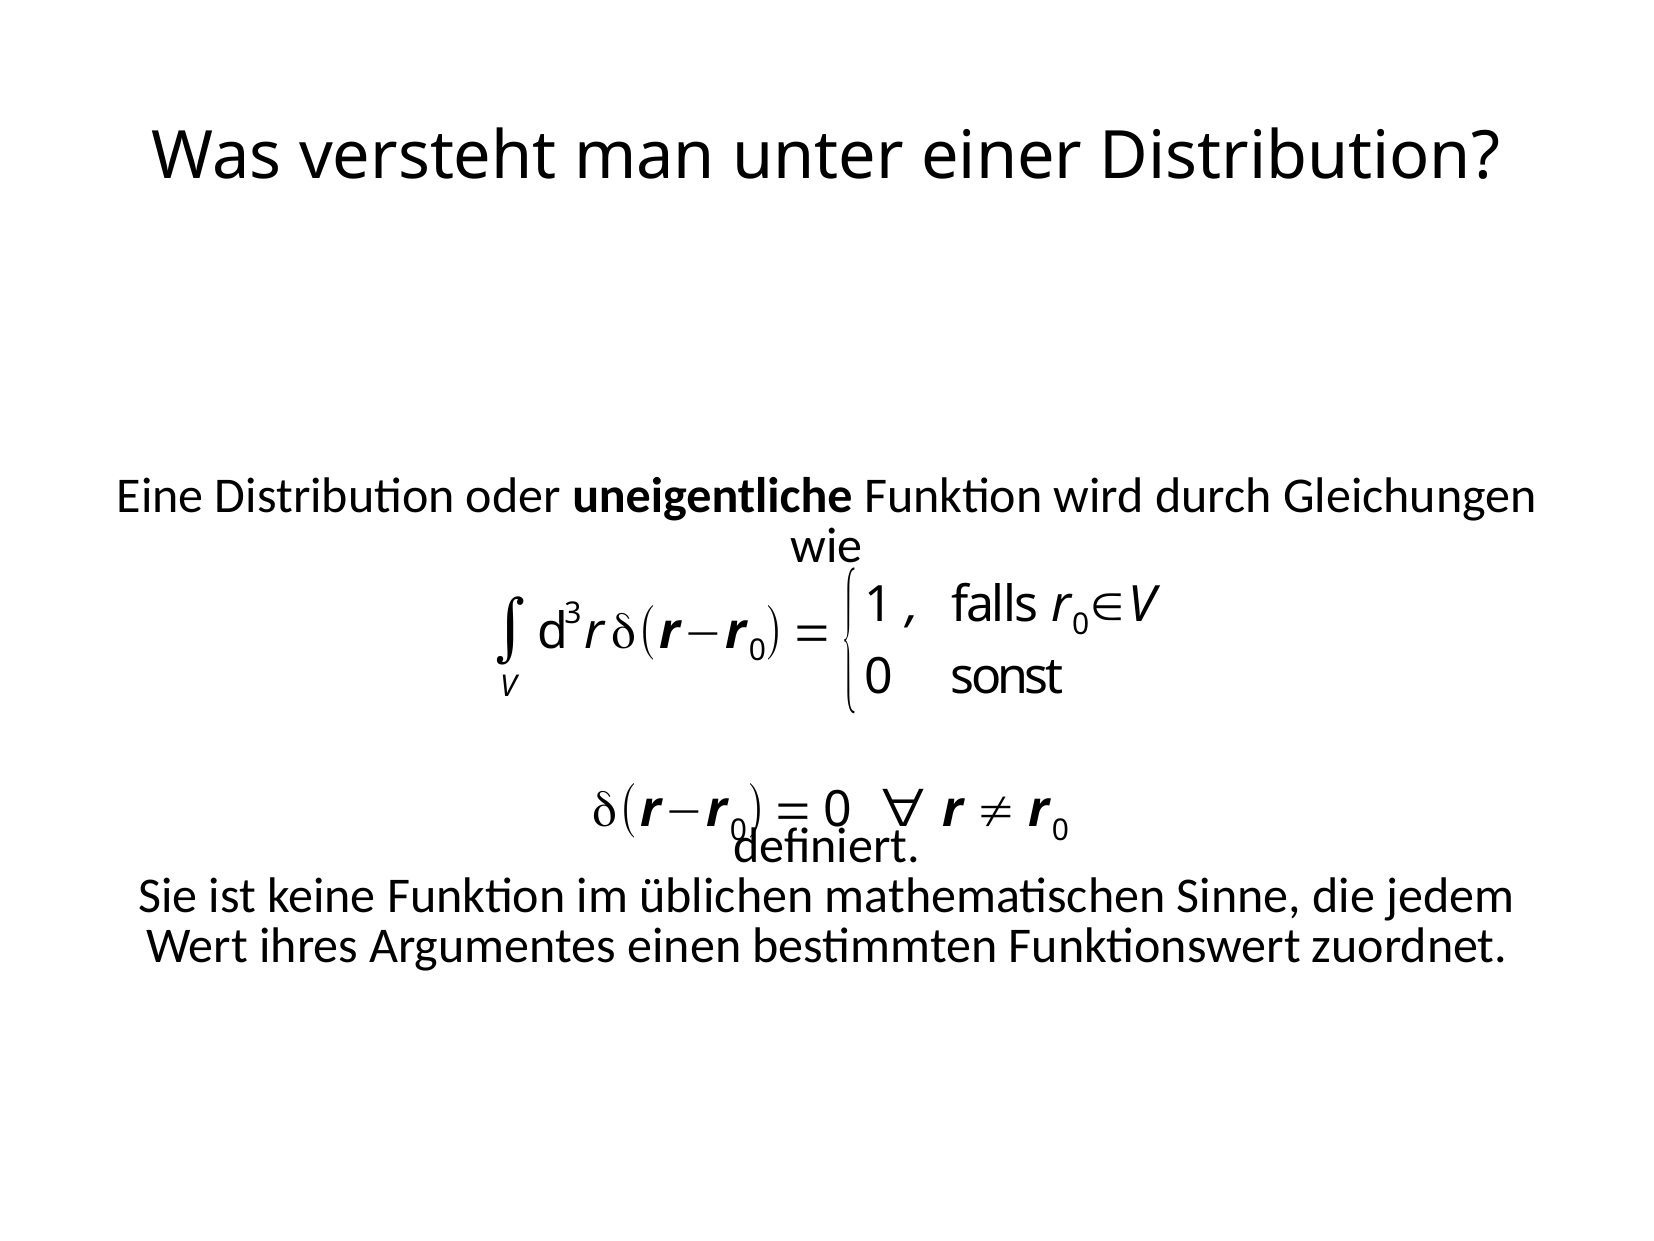

# Was versteht man unter einer Distribution?
Eine Distribution oder uneigentliche Funktion wird durch Gleichungen wie
definiert.
Sie ist keine Funktion im üblichen mathematischen Sinne, die jedem Wert ihres Argumentes einen bestimmten Funktionswert zuordnet.